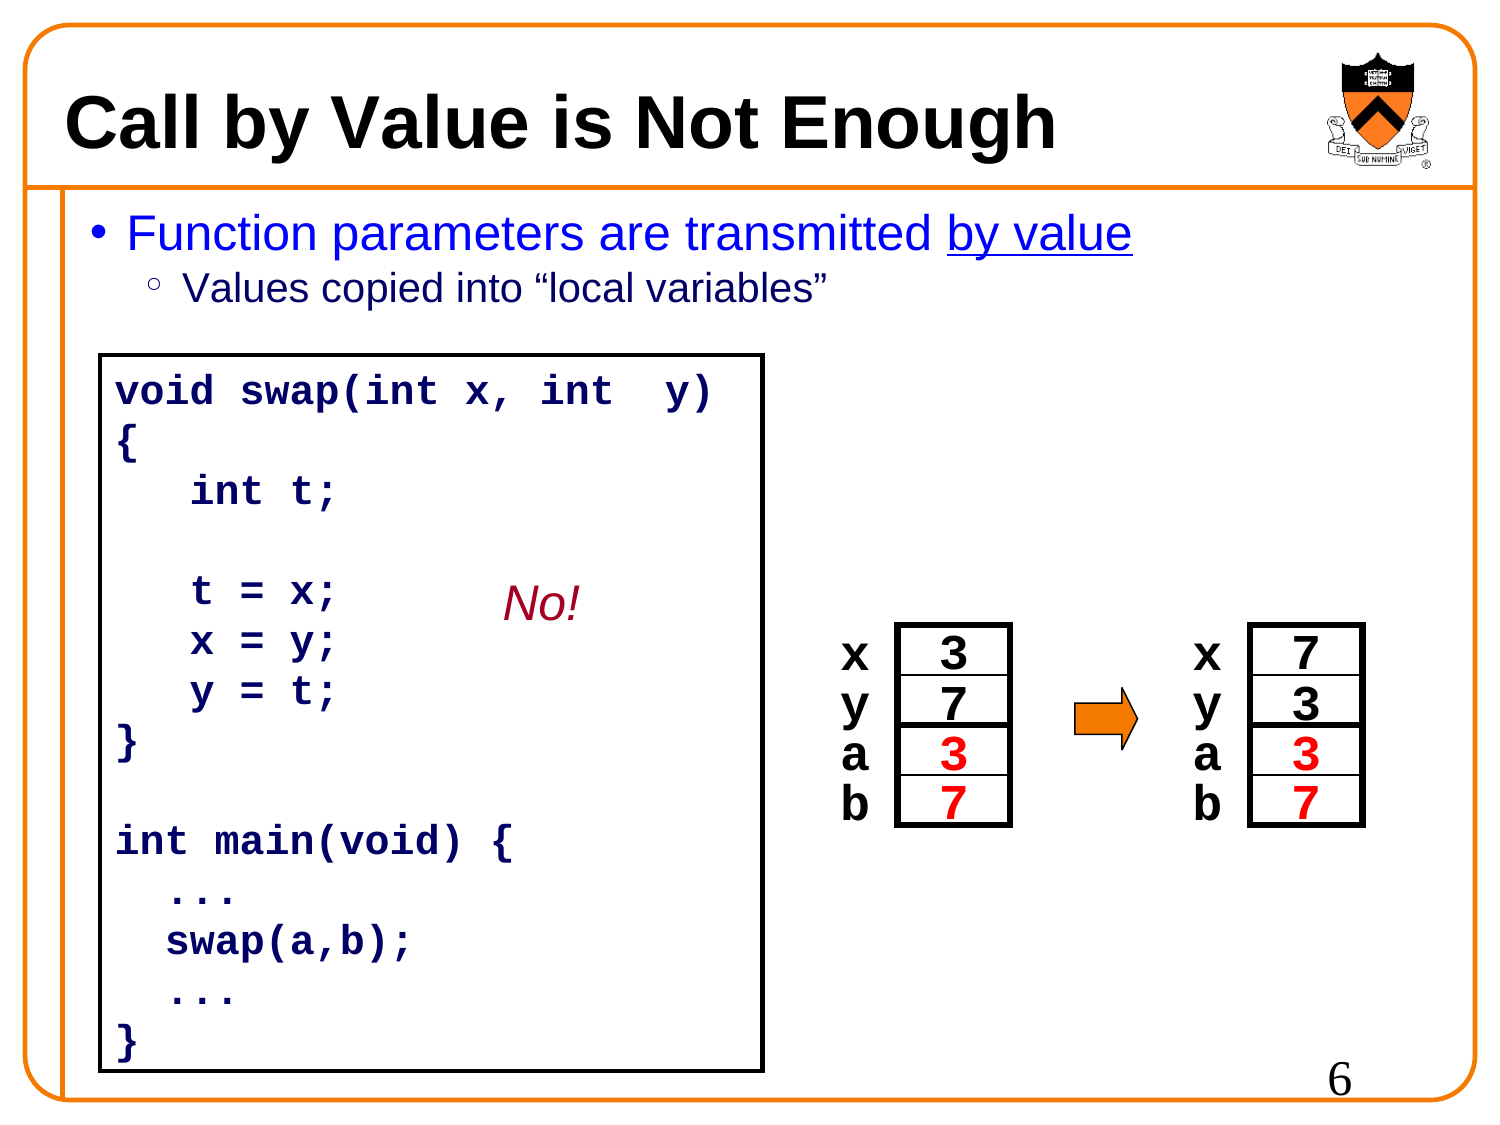

# Call by Value is Not Enough
Function parameters are transmitted by value
Values copied into “local variables”
void swap(int x, int y)
{
 int t;
 t = x;
 x = y;
 y = t;
}
int main(void) {
 ...
 swap(a,b);
 ...
}
No!
x
3
y
7
x
7
y
3
a
3
b
7
a
3
b
7
6